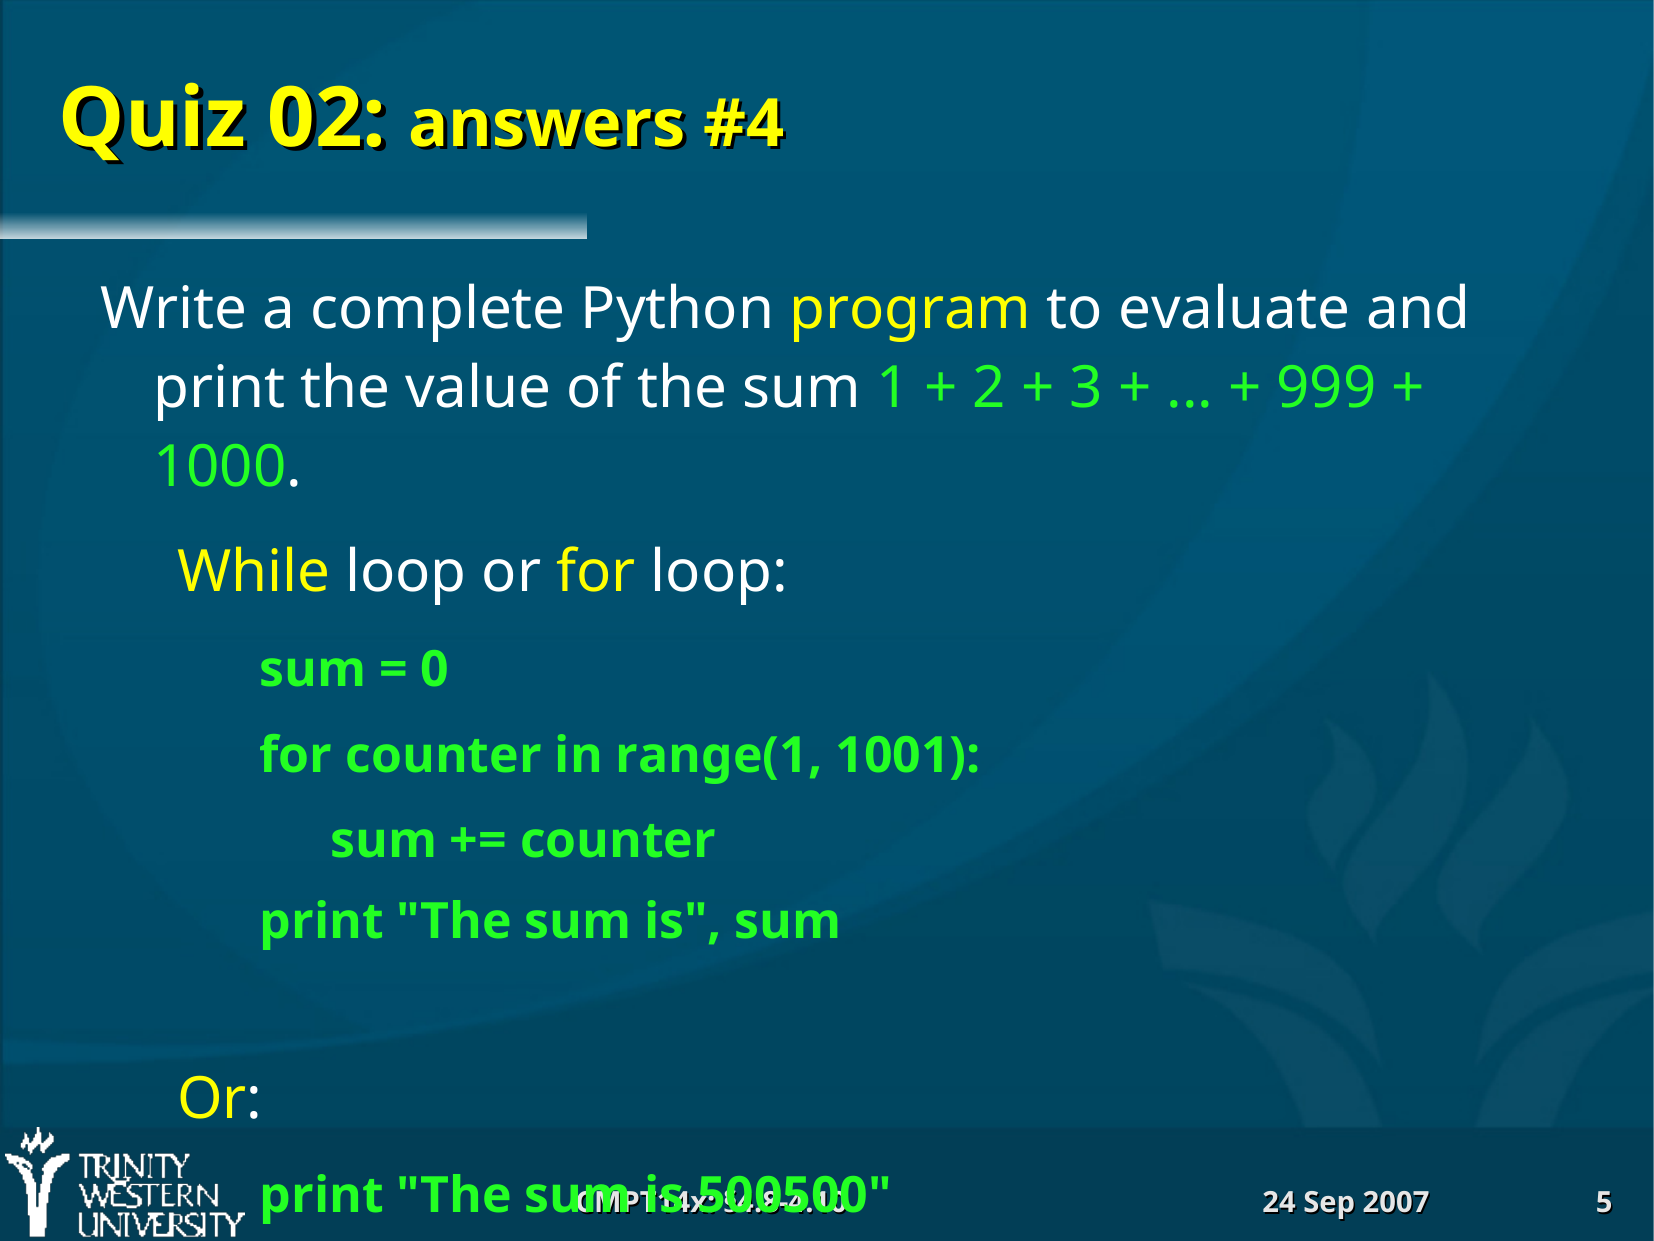

# Quiz 02: answers #4
Write a complete Python program to evaluate and print the value of the sum 1 + 2 + 3 + ... + 999 + 1000.
While loop or for loop:
sum = 0
for counter in range(1, 1001):
sum += counter
print "The sum is", sum
Or:
print "The sum is 500500"
CMPT14x: §4.8-4.10
24 Sep 2007
5